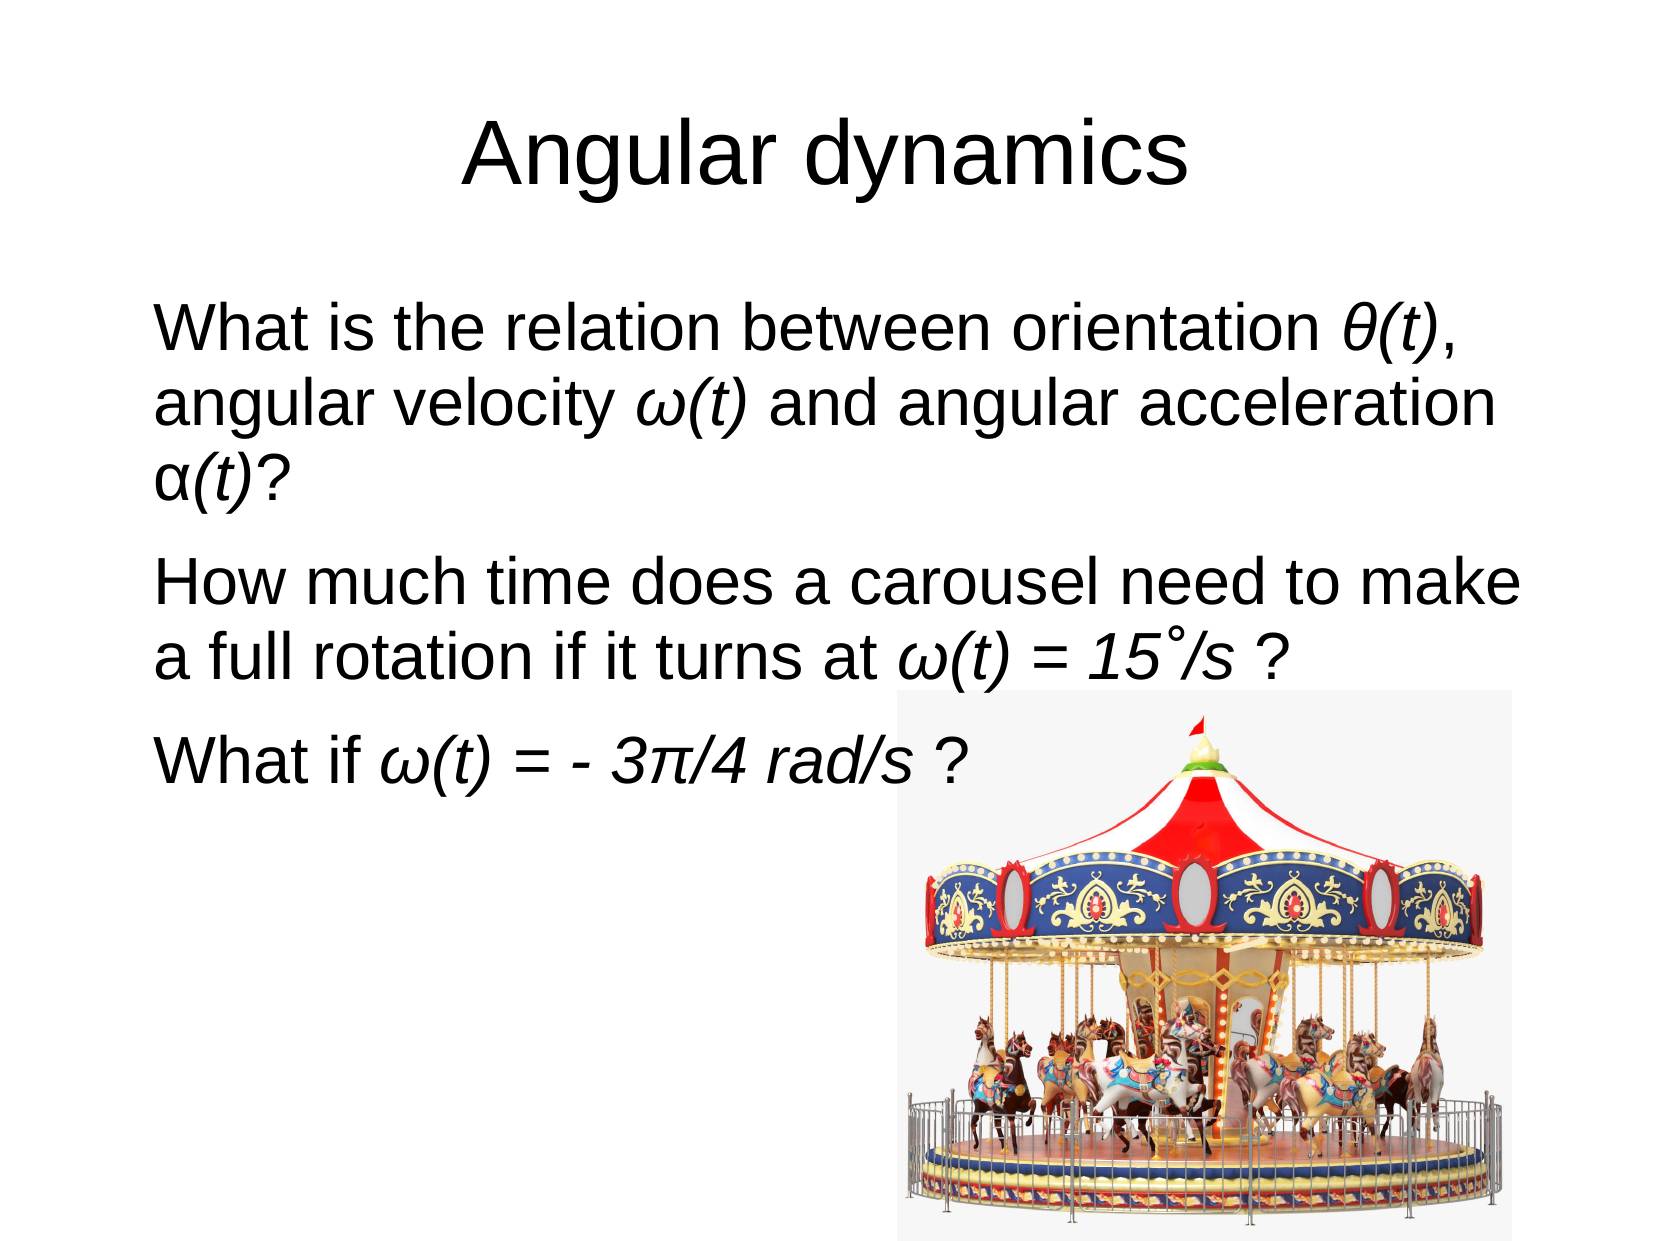

# Angular dynamics
What is the relation between orientation θ(t), angular velocity ω(t) and angular acceleration α(t)?
How much time does a carousel need to make a full rotation if it turns at ω(t) = 15˚/s ?
What if ω(t) = - 3π/4 rad/s ?